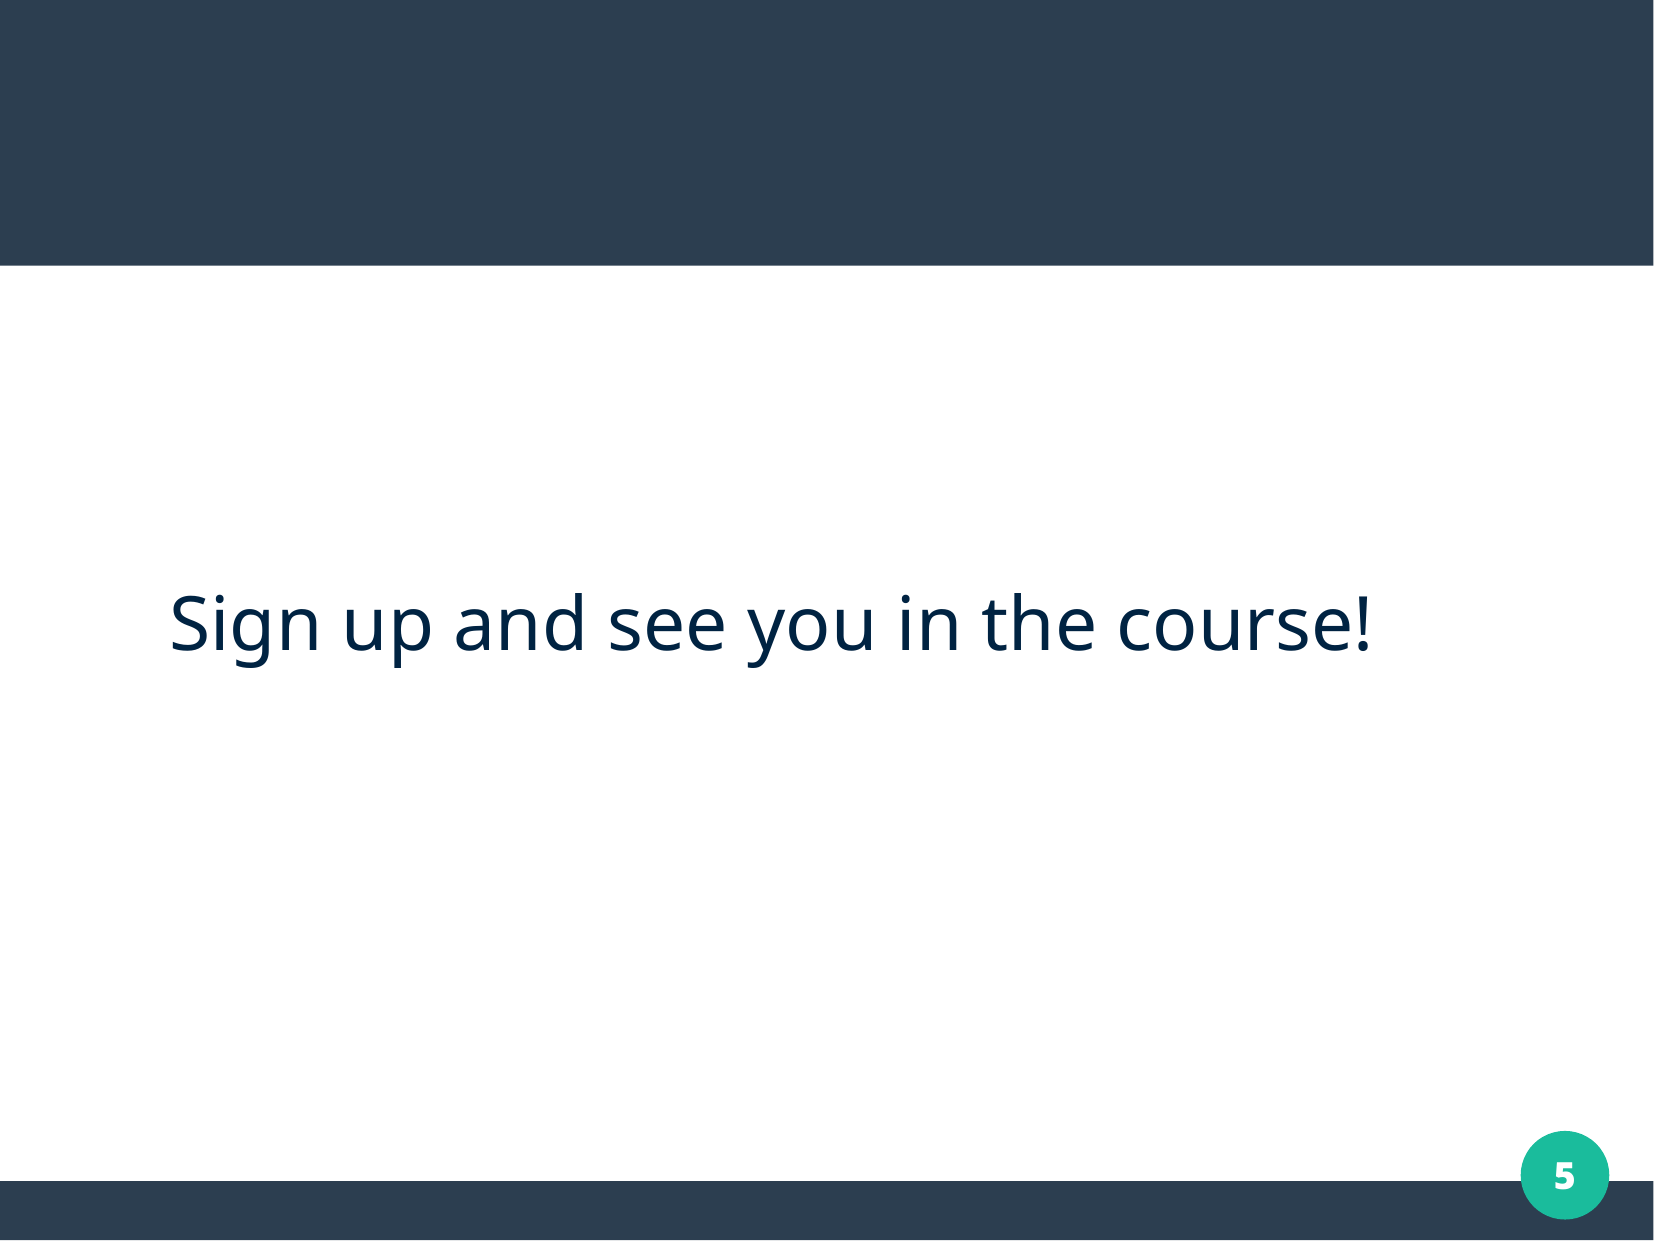

#
 Sign up and see you in the course!
5